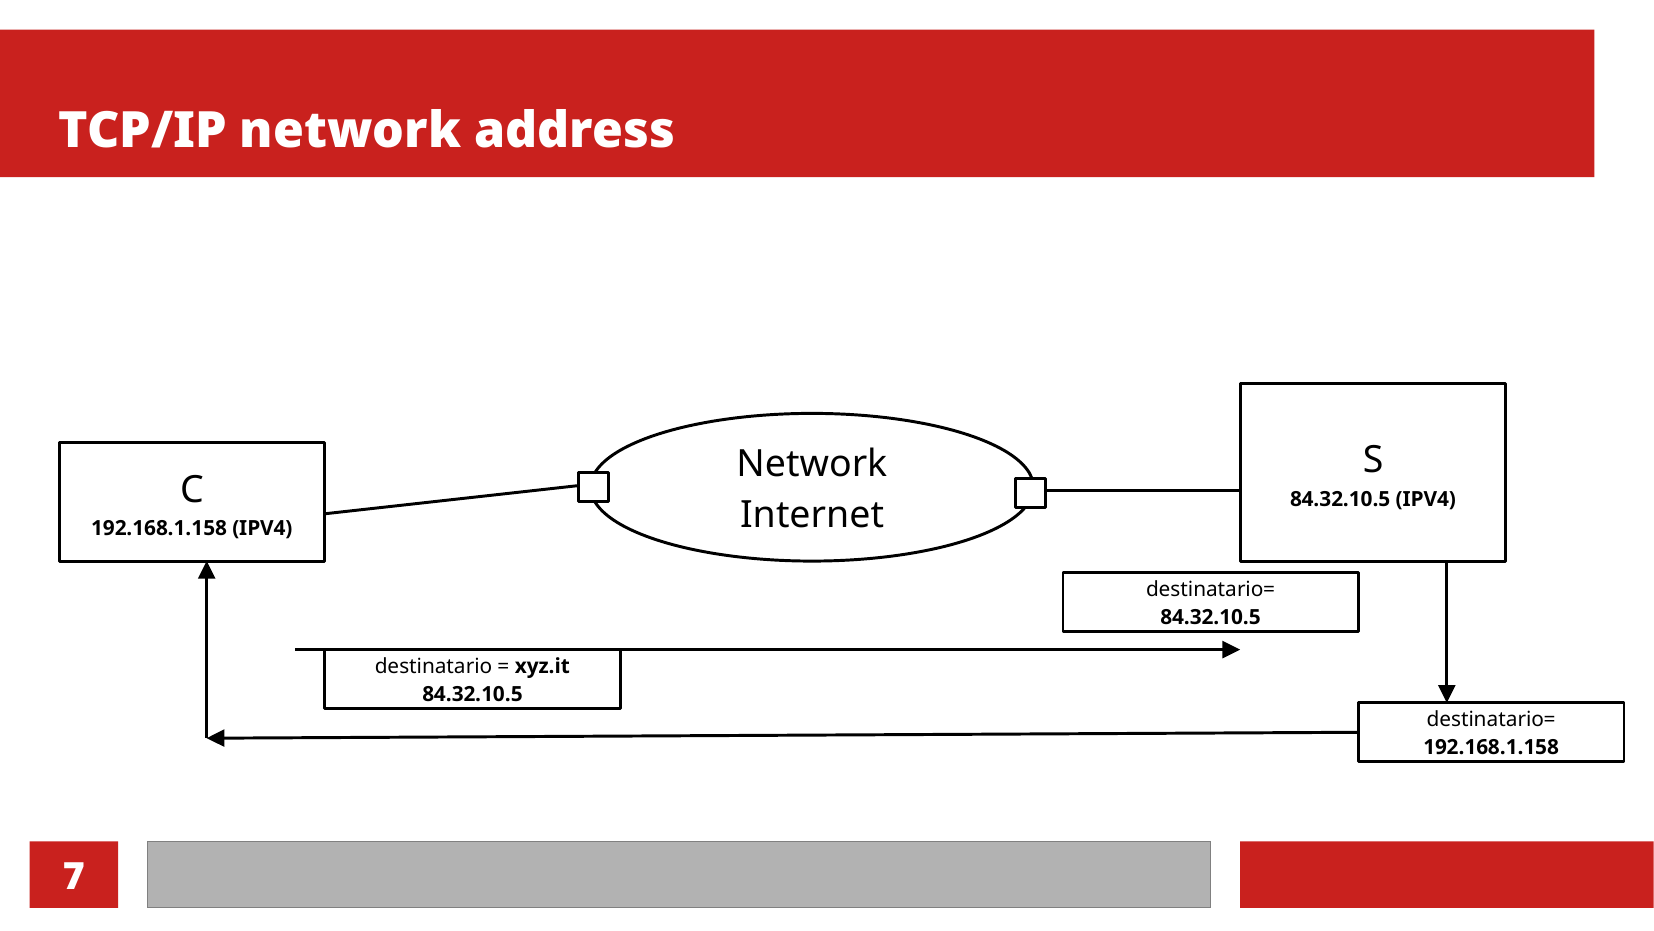

# TCP/IP network address
S
84.32.10.5 (IPV4)
Network
Internet
C
192.168.1.158 (IPV4)
destinatario=
84.32.10.5
destinatario = xyz.it
84.32.10.5
destinatario=
192.168.1.158
7